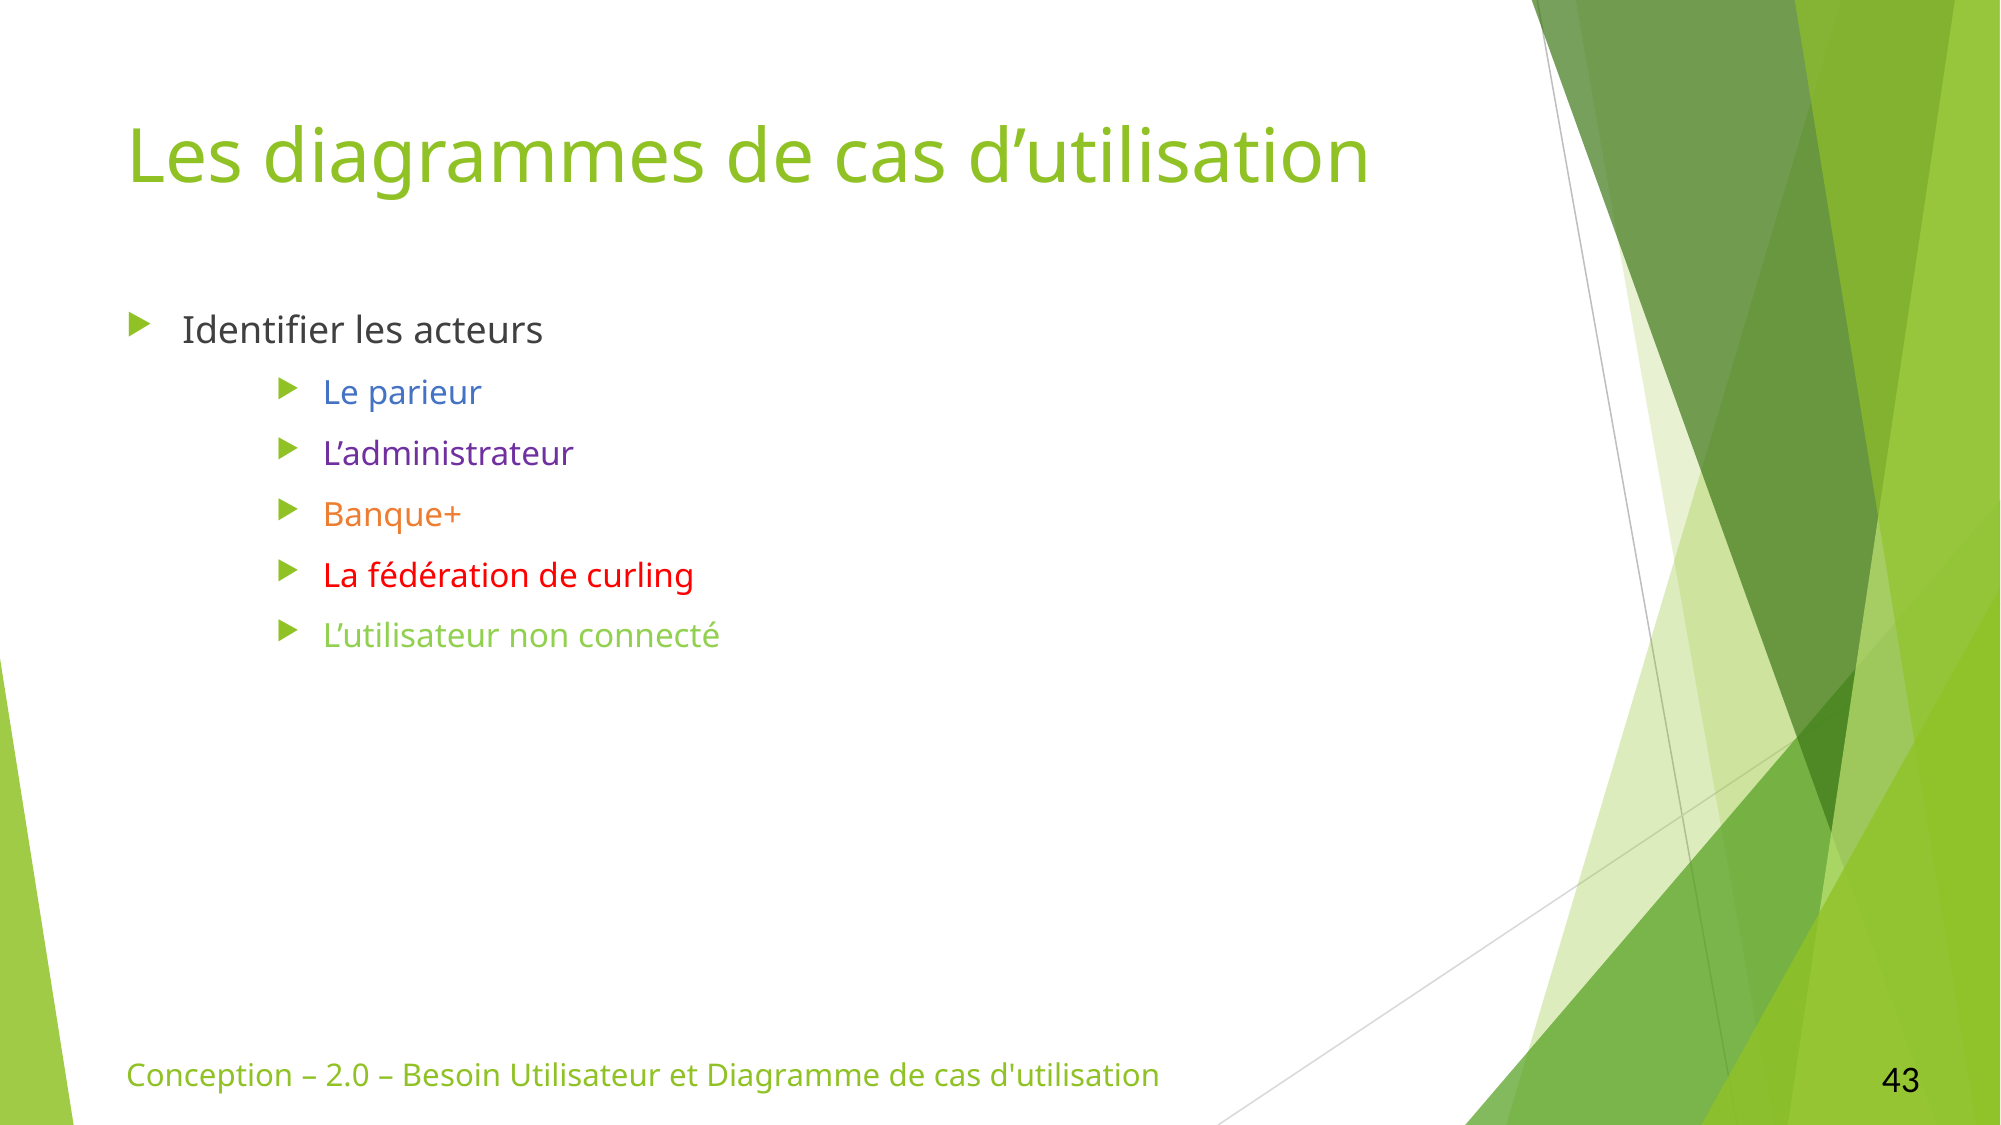

# Les diagrammes de cas d’utilisation
Identifier les acteurs
Le parieur
L’administrateur
Banque+
La fédération de curling
L’utilisateur non connecté
Conception – 2.0 – Besoin Utilisateur et Diagramme de cas d'utilisation